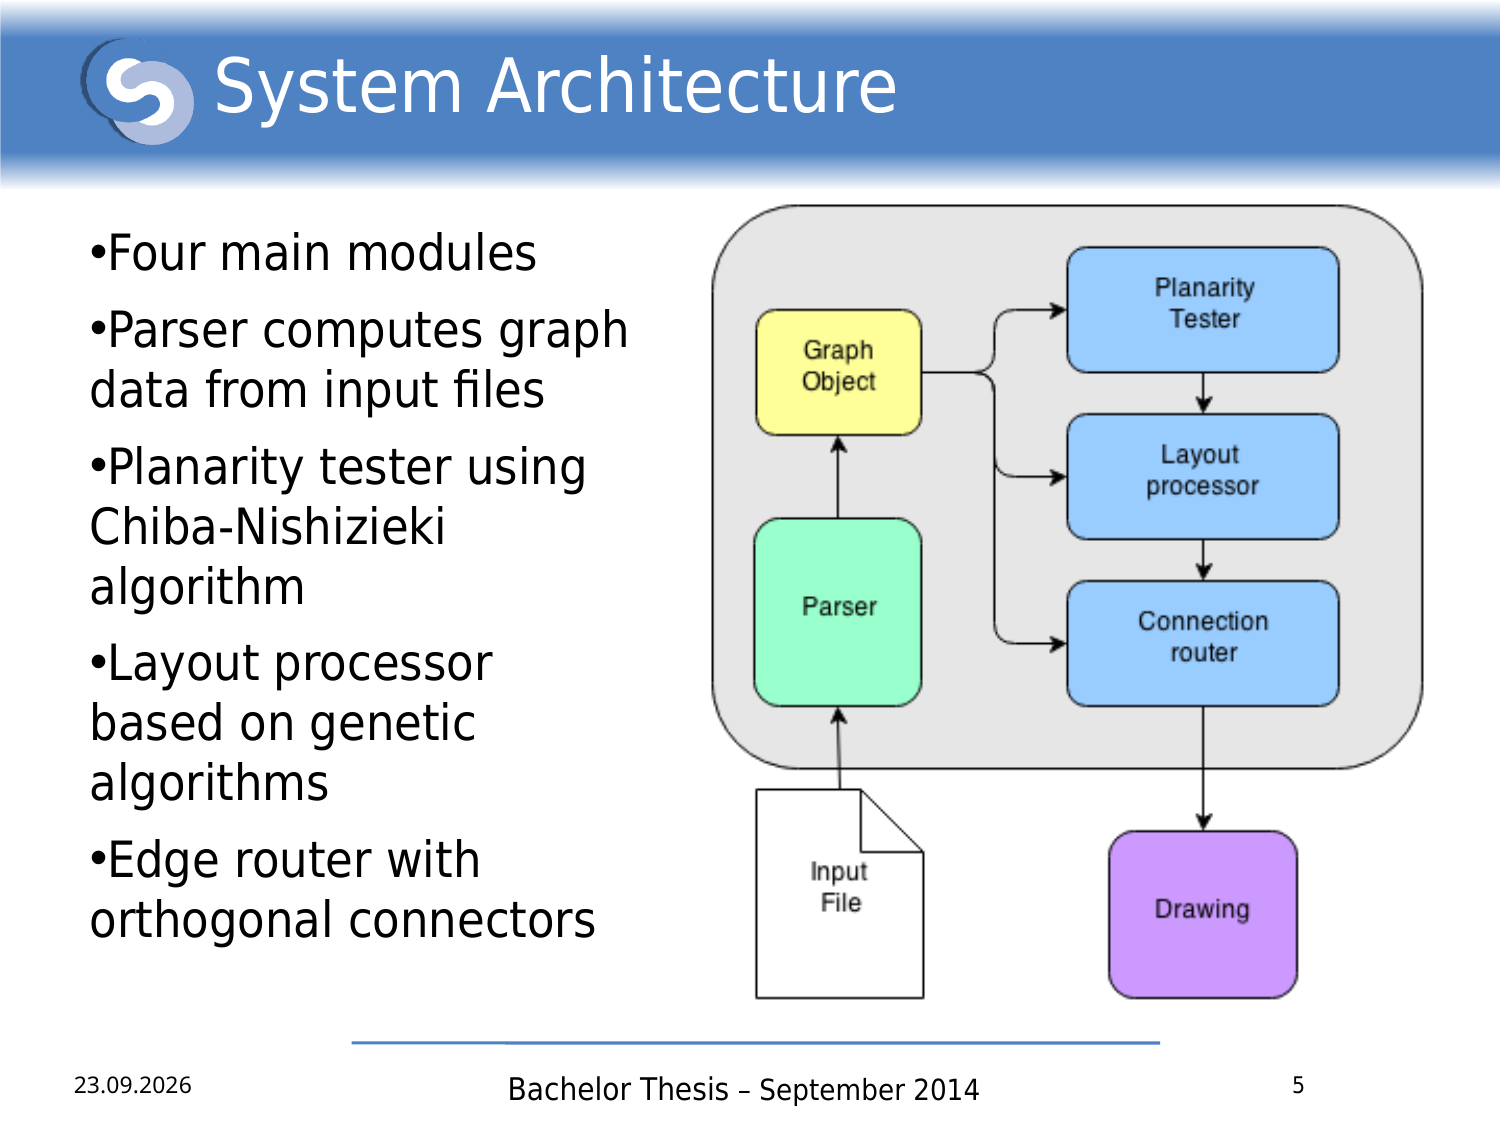

# System Architecture
Four main modules
Parser computes graph data from input files
Planarity tester using Chiba-Nishizieki algorithm
Layout processor based on genetic algorithms
Edge router with orthogonal connectors
Bachelor Thesis – September 2014